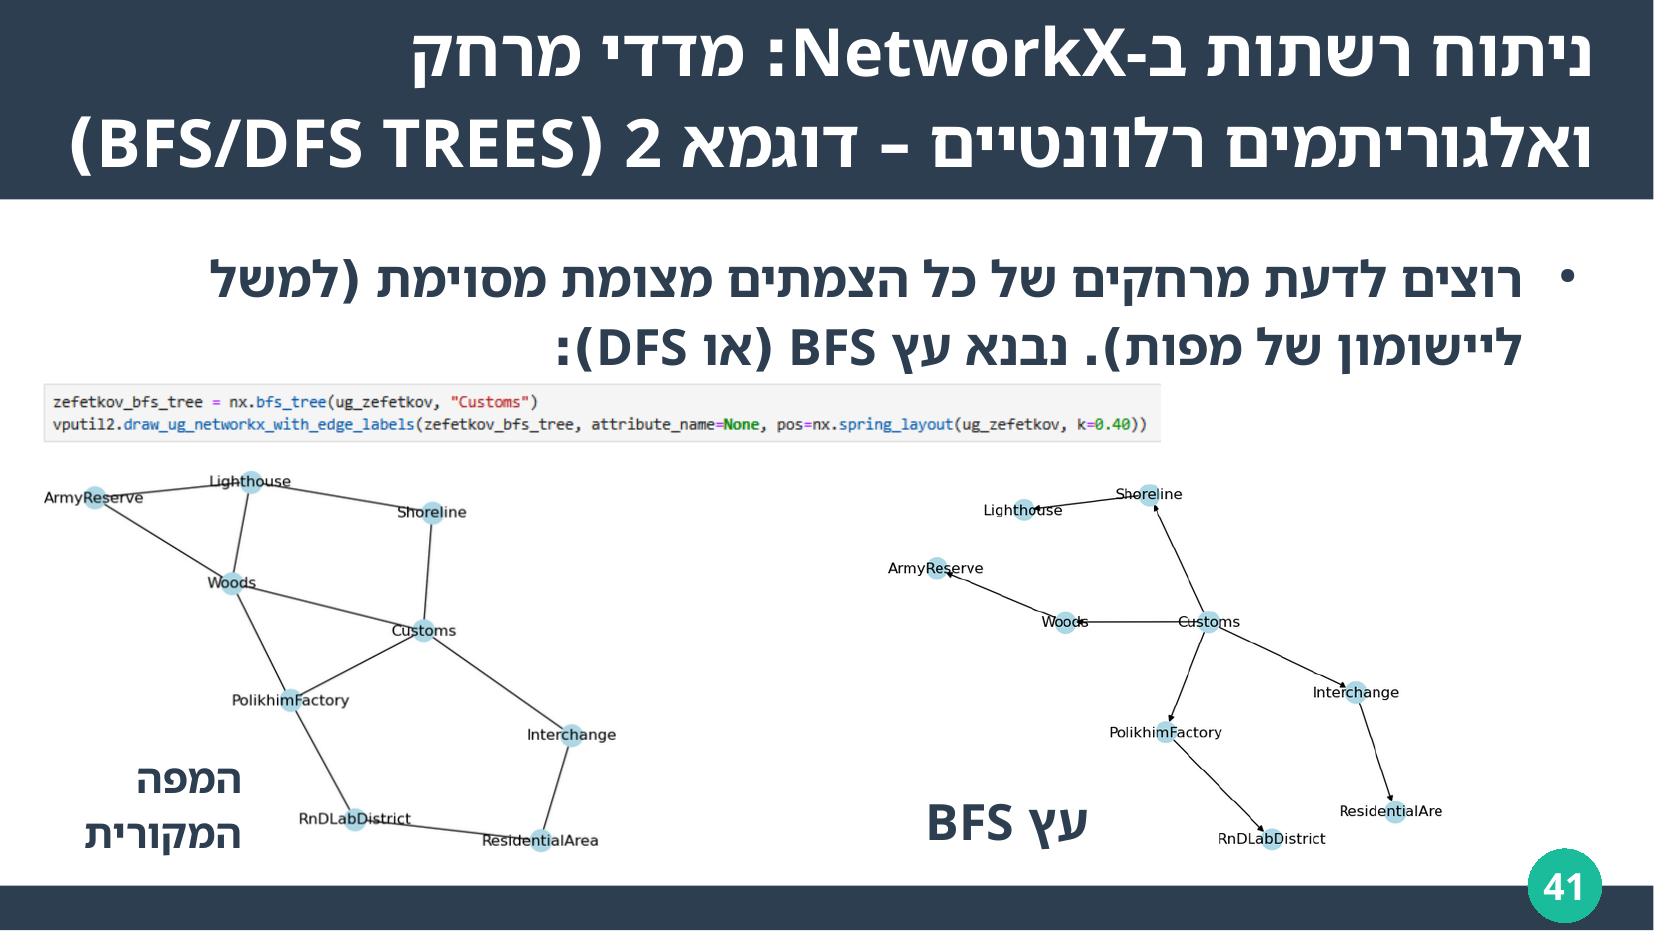

# ניתוח רשתות ב-NetworkX: מדדי מרחק ואלגוריתמים רלוונטיים – דוגמא 2 (BFS/DFS TREES)
רוצים לדעת מרחקים של כל הצמתים מצומת מסוימת (למשל ליישומון של מפות). נבנא עץ BFS (או DFS):
המפה המקורית
עץ BFS
41